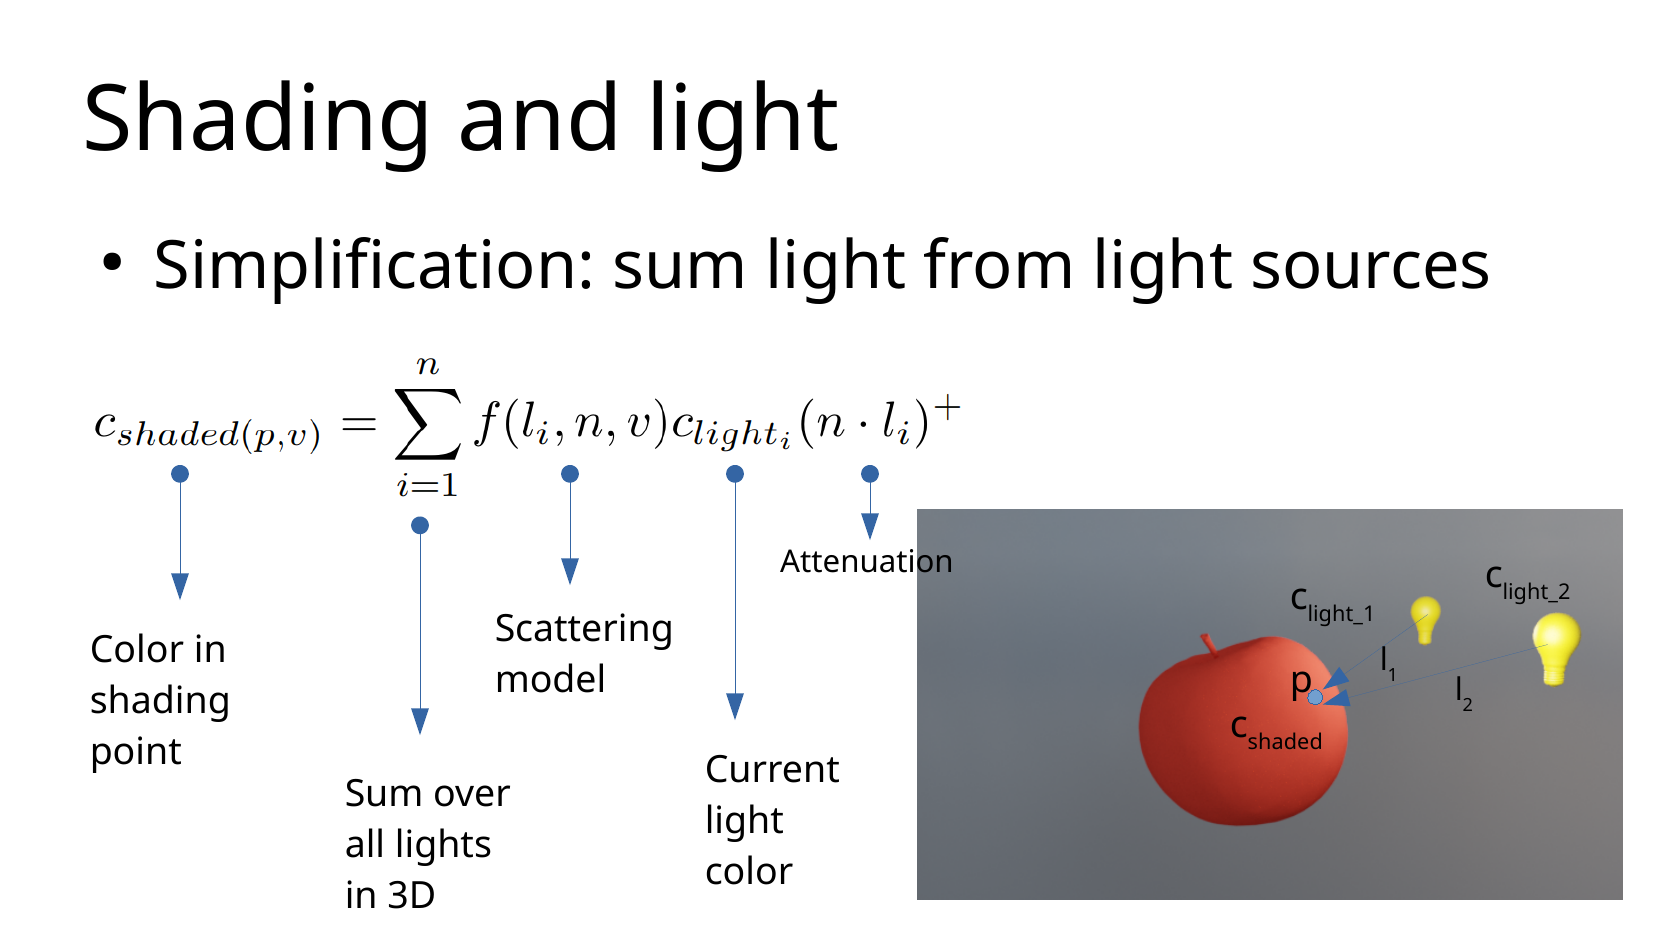

# Shading and light
Simplification: sum light from light sources
Attenuation
clight_2
clight_1
Scattering model
Color in shading point
l1
p
l2
cshaded
Current light color
Sum over all lights in 3D scene